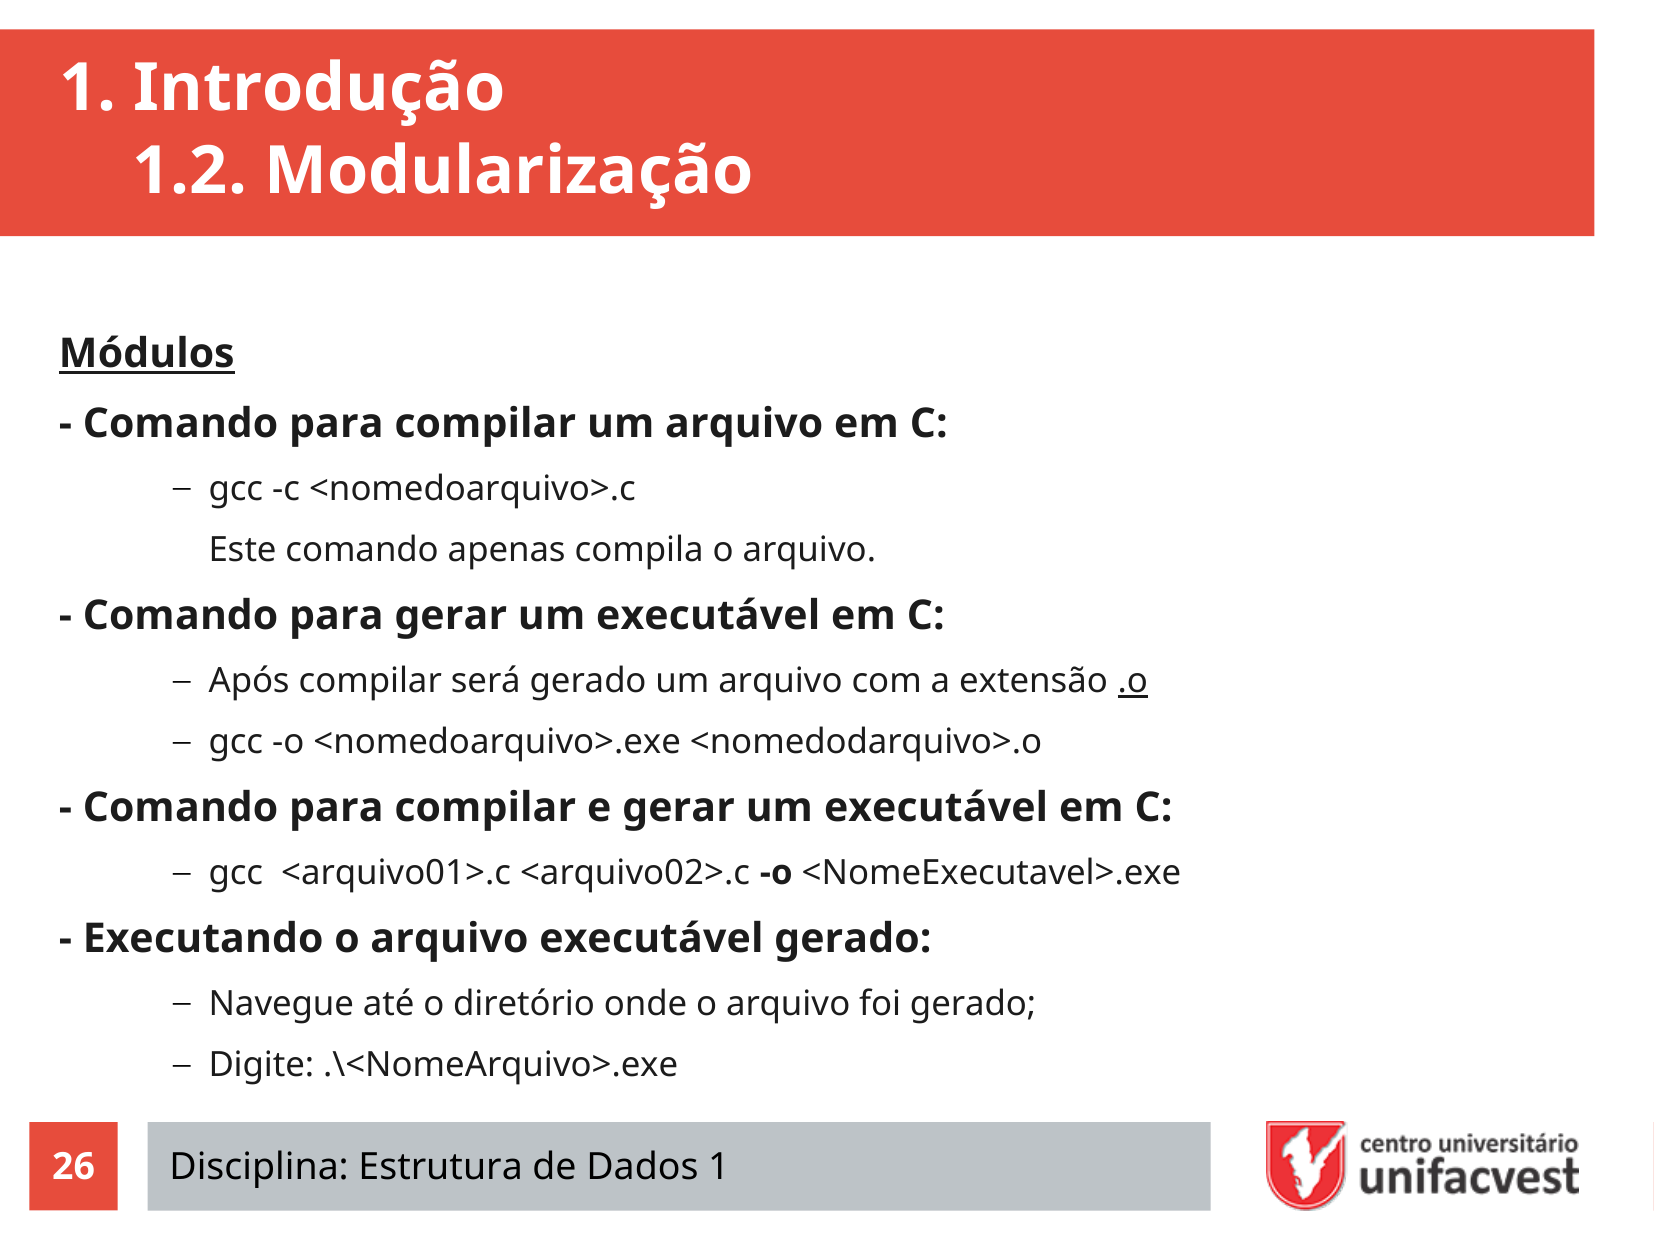

# 1. Introdução 1.2. Modularização
Módulos
- Comando para compilar um arquivo em C:
gcc -c <nomedoarquivo>.c
Este comando apenas compila o arquivo.
- Comando para gerar um executável em C:
Após compilar será gerado um arquivo com a extensão .o
gcc -o <nomedoarquivo>.exe <nomedodarquivo>.o
- Comando para compilar e gerar um executável em C:
gcc <arquivo01>.c <arquivo02>.c -o <NomeExecutavel>.exe
- Executando o arquivo executável gerado:
Navegue até o diretório onde o arquivo foi gerado;
Digite: .\<NomeArquivo>.exe
26
Disciplina: Estrutura de Dados 1